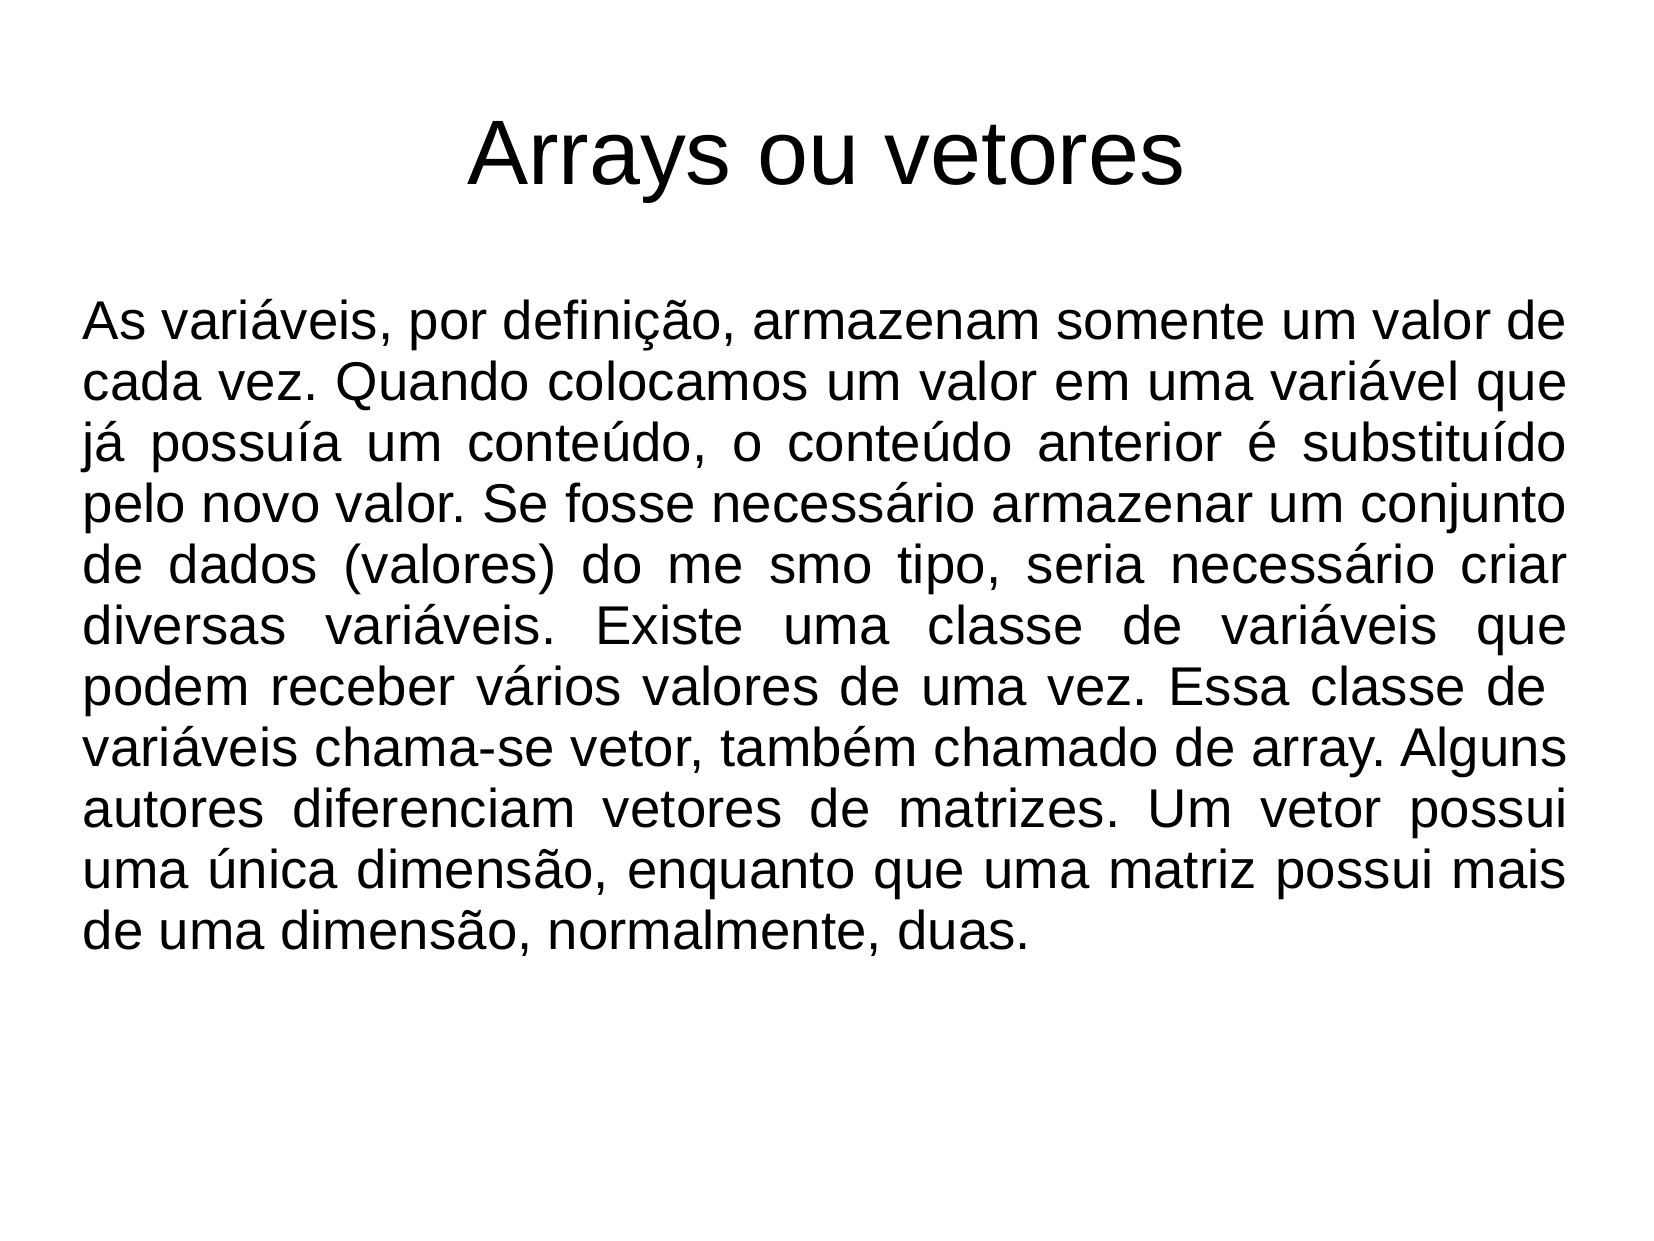

# Arrays ou vetores
As variáveis, por definição, armazenam somente um valor de cada vez. Quando colocamos um valor em uma variável que já possuía um conteúdo, o conteúdo anterior é substituído pelo novo valor. Se fosse necessário armazenar um conjunto de dados (valores) do me smo tipo, seria necessário criar diversas variáveis. Existe uma classe de variáveis que podem receber vários valores de uma vez. Essa classe de variáveis chama-se vetor, também chamado de array. Alguns autores diferenciam vetores de matrizes. Um vetor possui uma única dimensão, enquanto que uma matriz possui mais de uma dimensão, normalmente, duas.